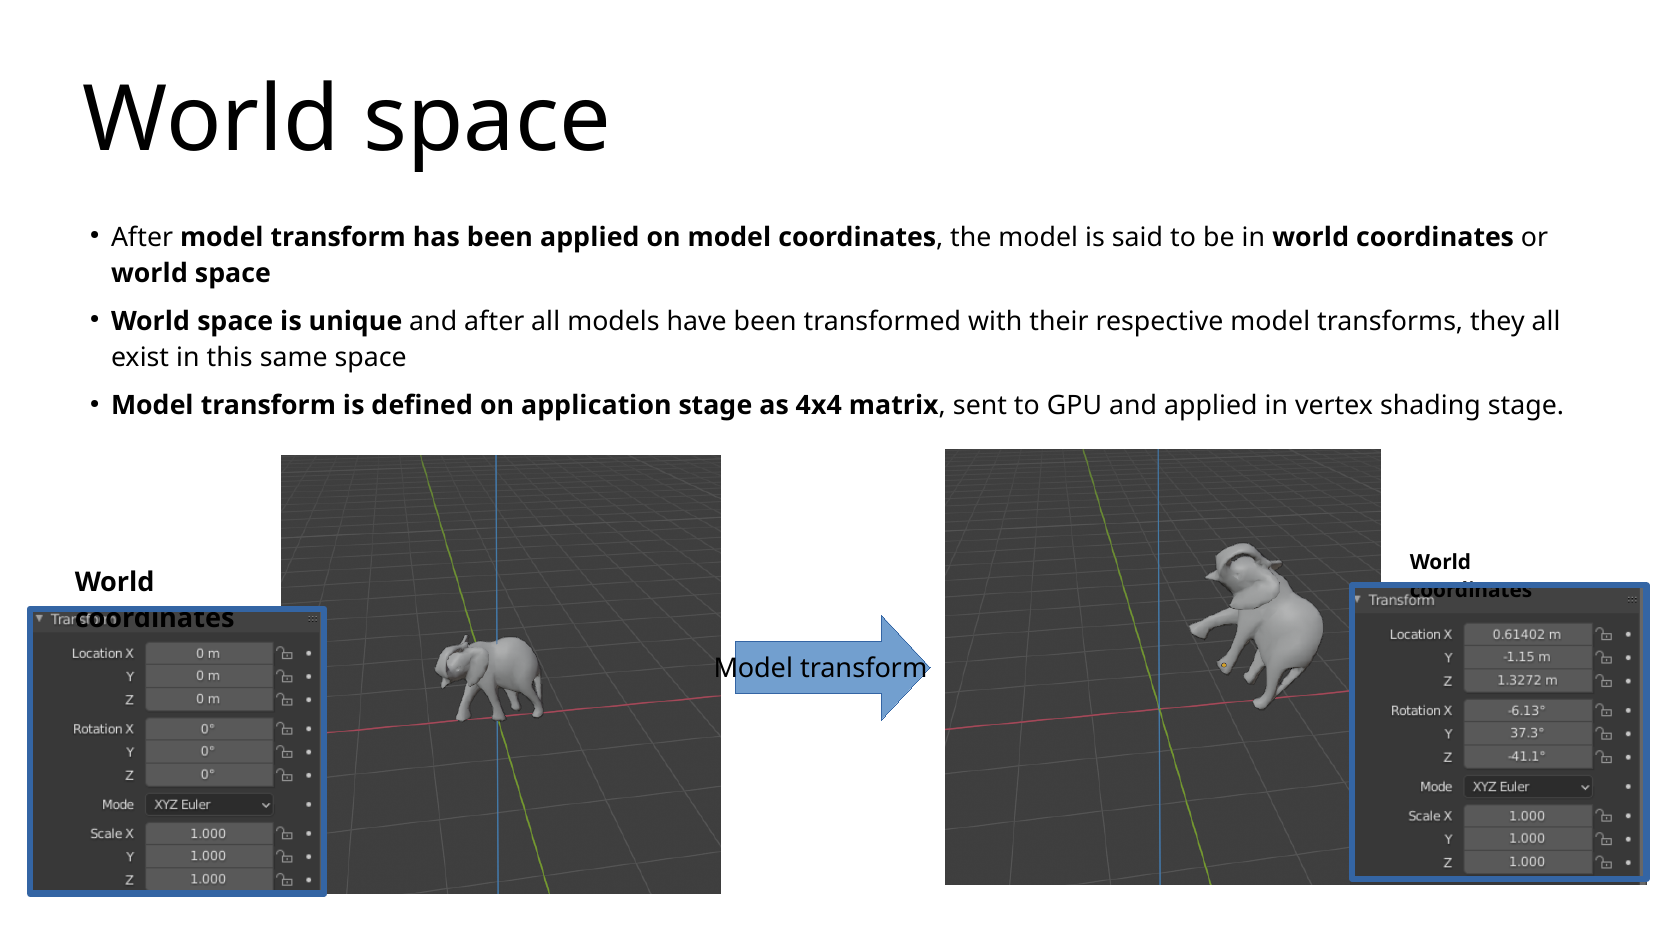

# World space
After model transform has been applied on model coordinates, the model is said to be in world coordinates or world space
World space is unique and after all models have been transformed with their respective model transforms, they all exist in this same space
Model transform is defined on application stage as 4x4 matrix, sent to GPU and applied in vertex shading stage.
World coordinates
World coordinates
Model transform
64